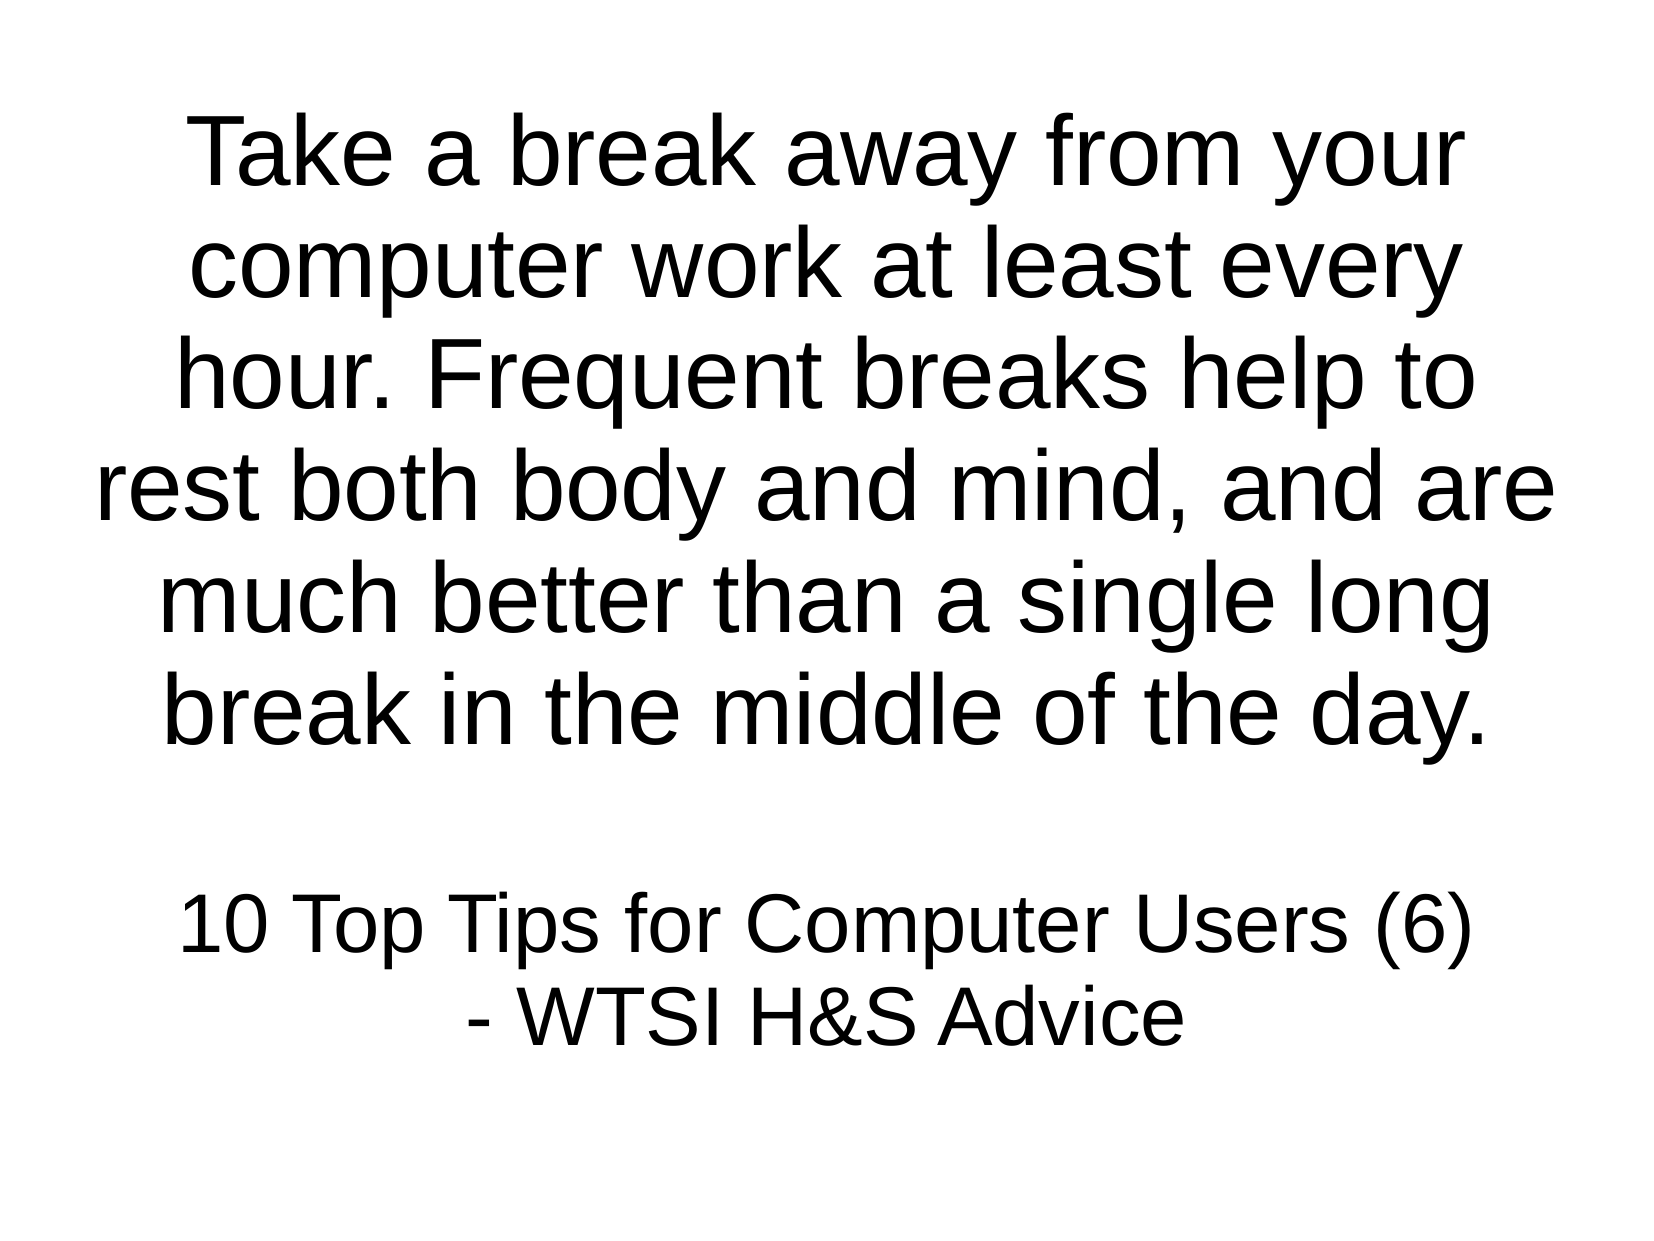

# Take a break away from your computer work at least every hour. Frequent breaks help to rest both body and mind, and are much better than a single long break in the middle of the day.
10 Top Tips for Computer Users (6)
- WTSI H&S Advice